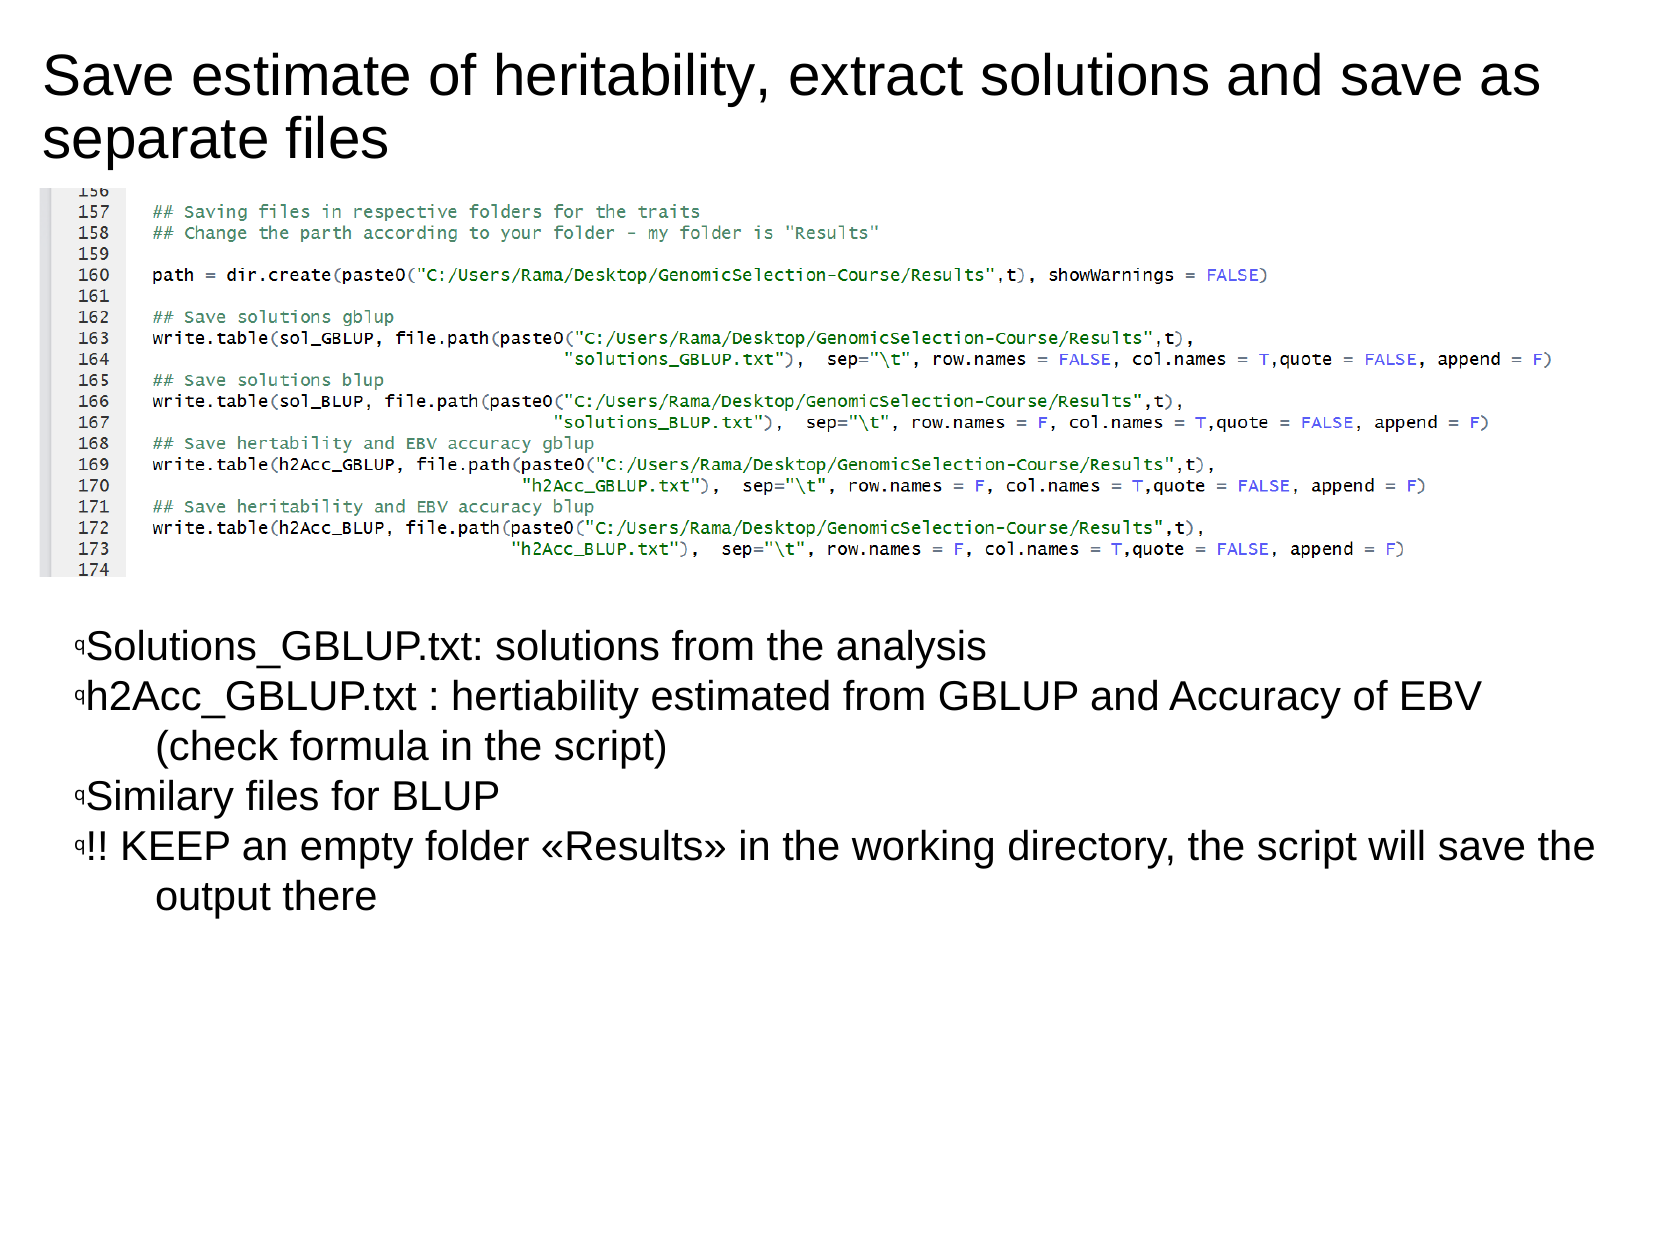

Save estimate of heritability, extract solutions and save as separate files
Solutions_GBLUP.txt: solutions from the analysis
h2Acc_GBLUP.txt : hertiability estimated from GBLUP and Accuracy of EBV (check formula in the script)
Similary files for BLUP
!! KEEP an empty folder «Results» in the working directory, the script will save the output there